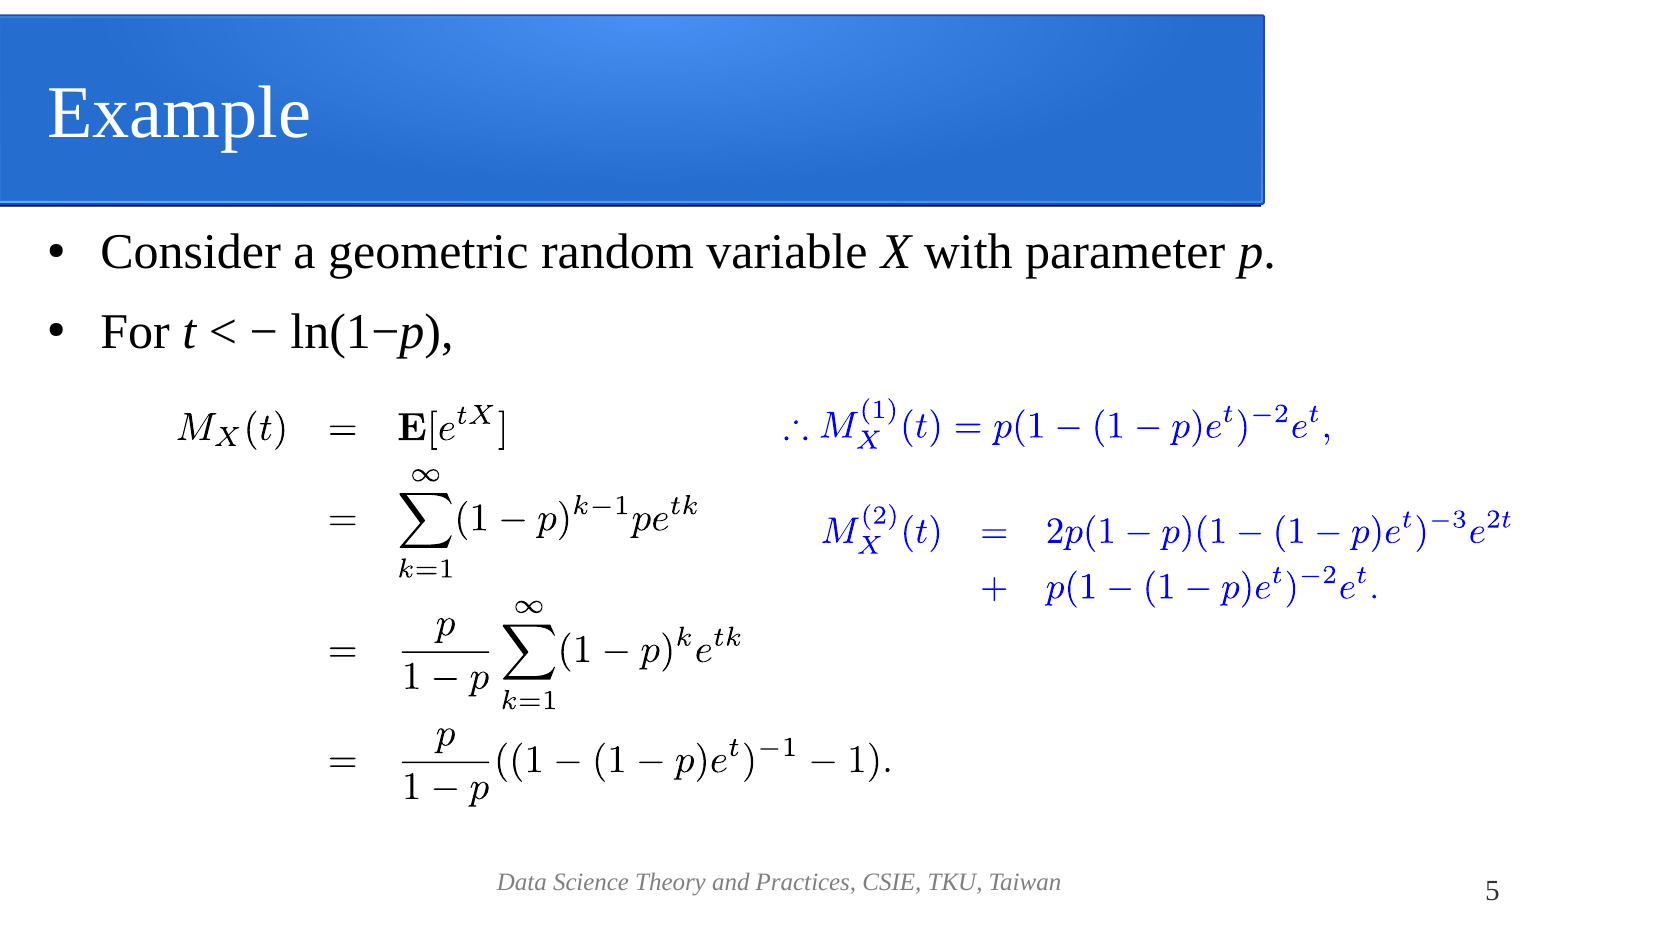

# Example
Consider a geometric random variable X with parameter p.
For t < − ln(1−p),
Data Science Theory and Practices, CSIE, TKU, Taiwan
5